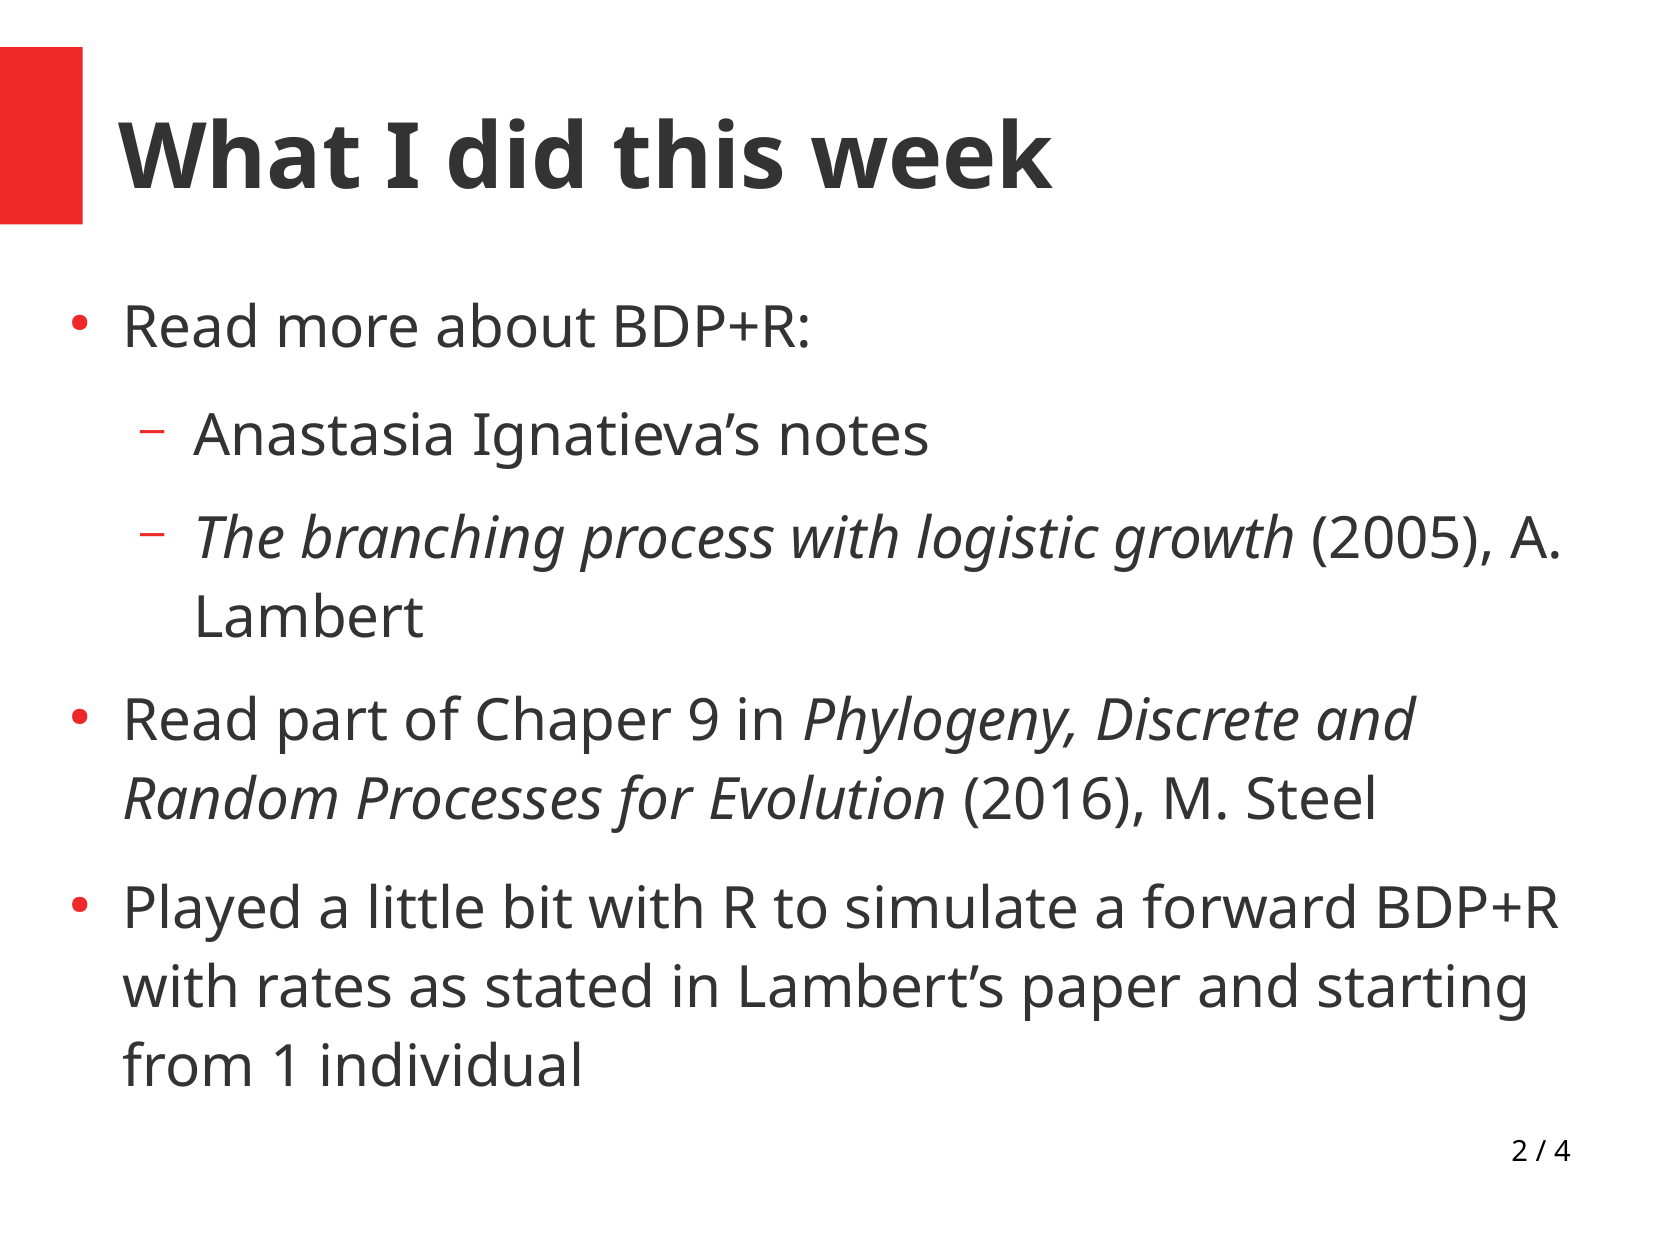

# What I did this week
Read more about BDP+R:
Anastasia Ignatieva’s notes
The branching process with logistic growth (2005), A. Lambert
Read part of Chaper 9 in Phylogeny, Discrete and Random Processes for Evolution (2016), M. Steel
Played a little bit with R to simulate a forward BDP+R with rates as stated in Lambert’s paper and starting from 1 individual
2